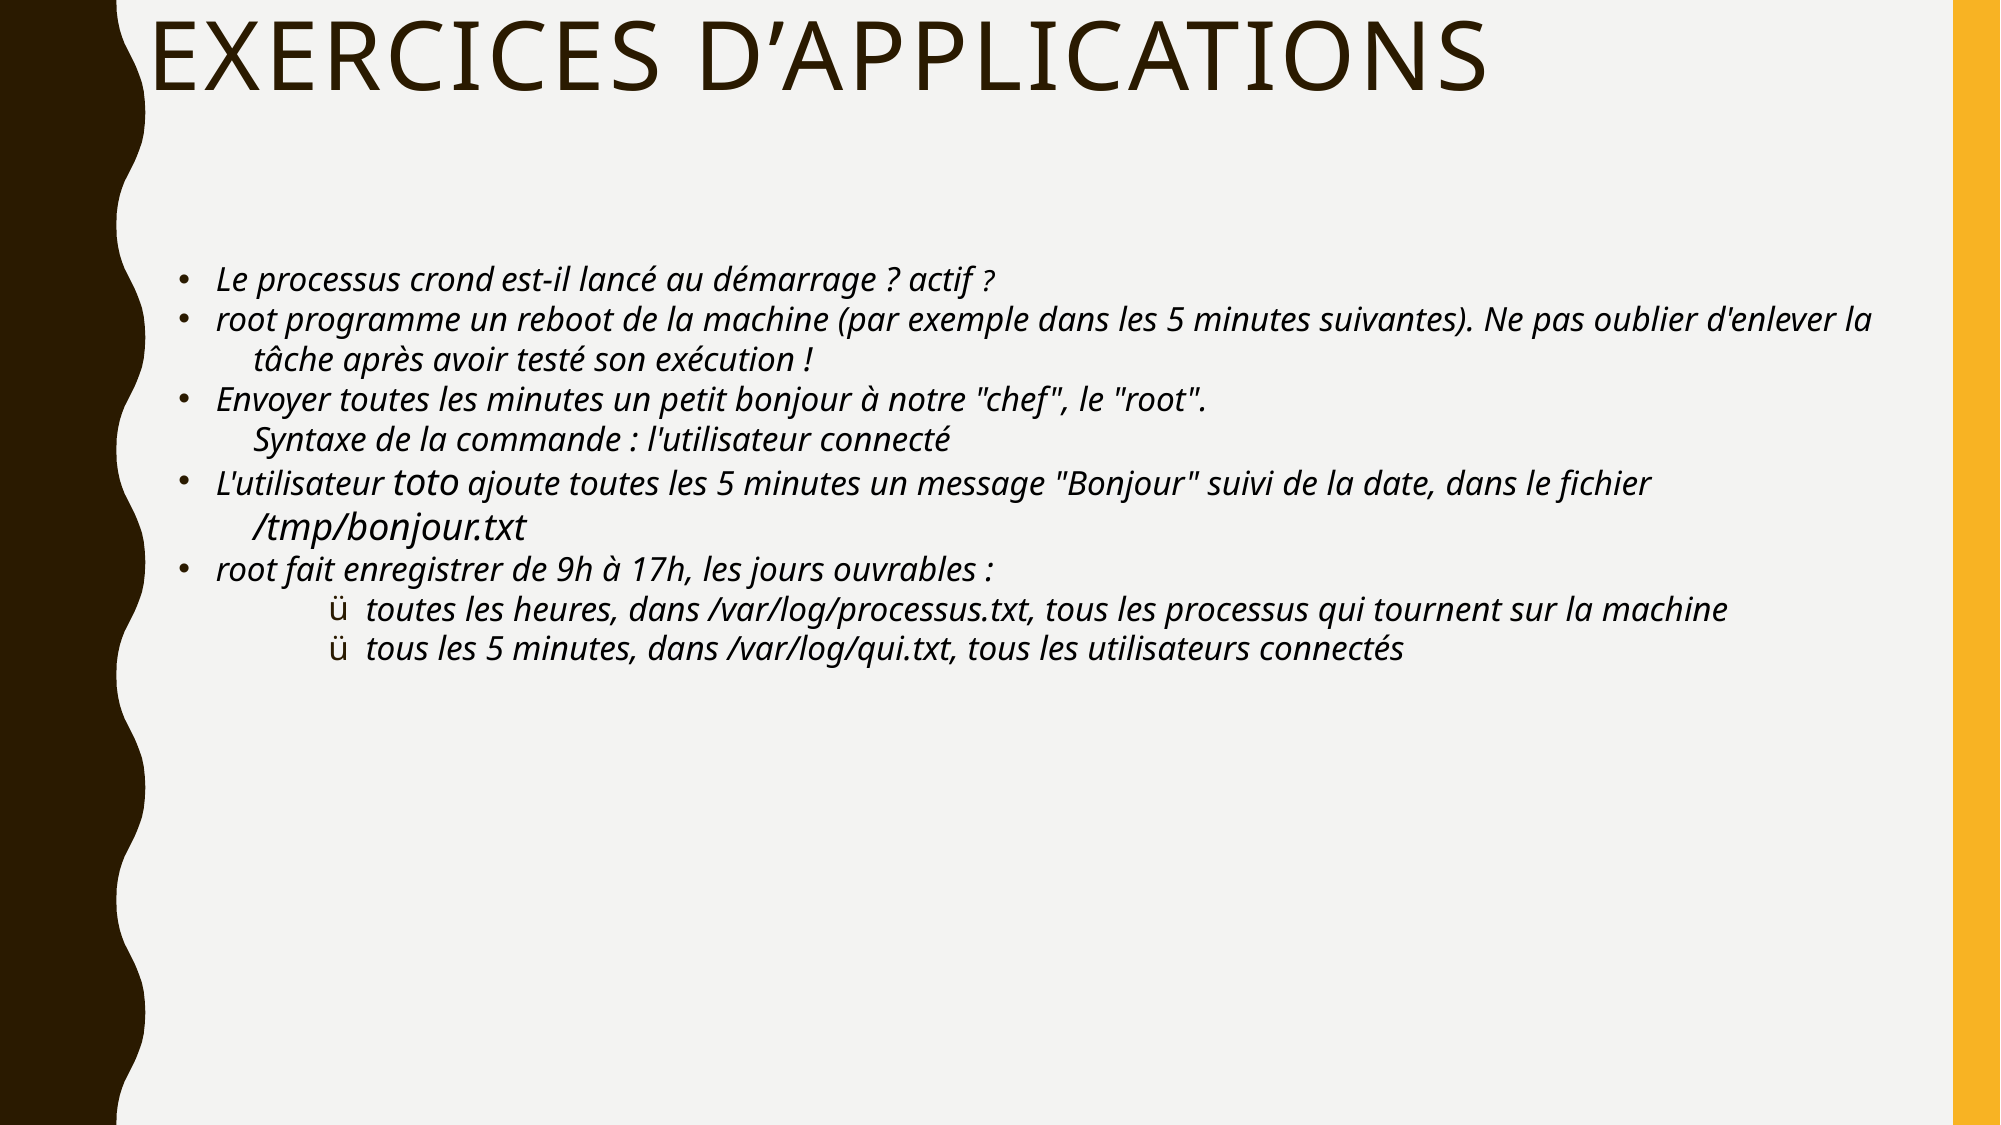

# EXERCICES D’APPLICATIONS
Le processus crond est-il lancé au démarrage ? actif ?
root programme un reboot de la machine (par exemple dans les 5 minutes suivantes). Ne pas oublier d'enlever la tâche après avoir testé son exécution !
Envoyer toutes les minutes un petit bonjour à notre "chef", le "root".
Syntaxe de la commande : l'utilisateur connecté
L'utilisateur toto ajoute toutes les 5 minutes un message "Bonjour" suivi de la date, dans le fichier /tmp/bonjour.txt
root fait enregistrer de 9h à 17h, les jours ouvrables :
toutes les heures, dans /var/log/processus.txt, tous les processus qui tournent sur la machine
tous les 5 minutes, dans /var/log/qui.txt, tous les utilisateurs connectés